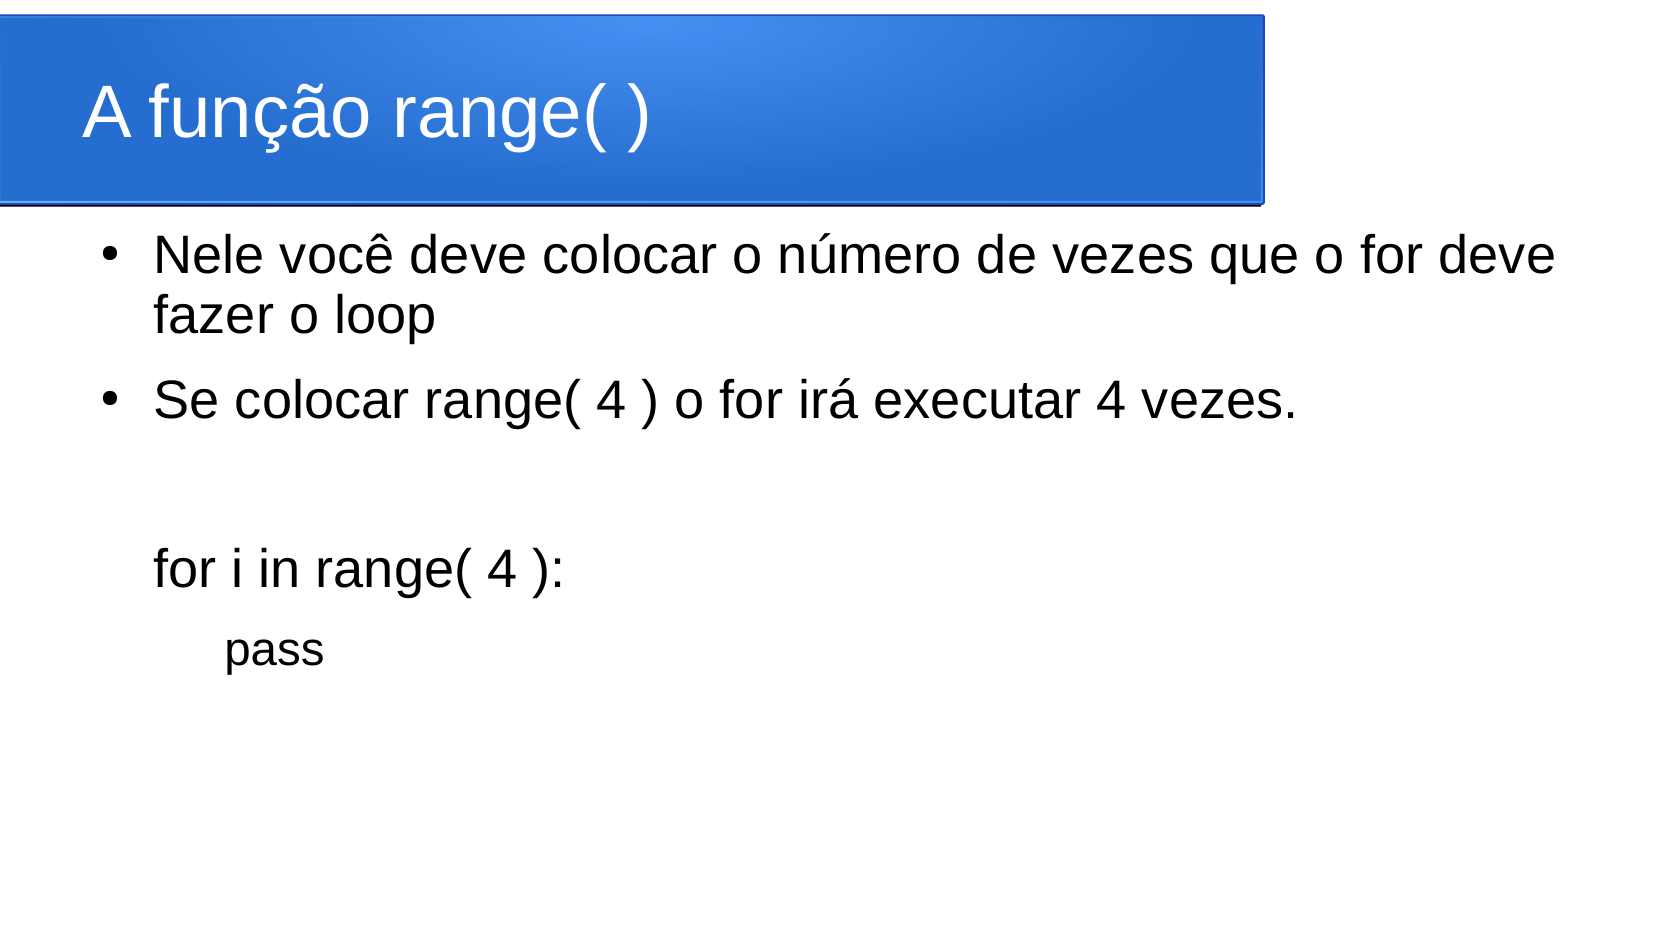

# A função range( )
Nele você deve colocar o número de vezes que o for deve fazer o loop
Se colocar range( 4 ) o for irá executar 4 vezes.
for i in range( 4 ):
pass